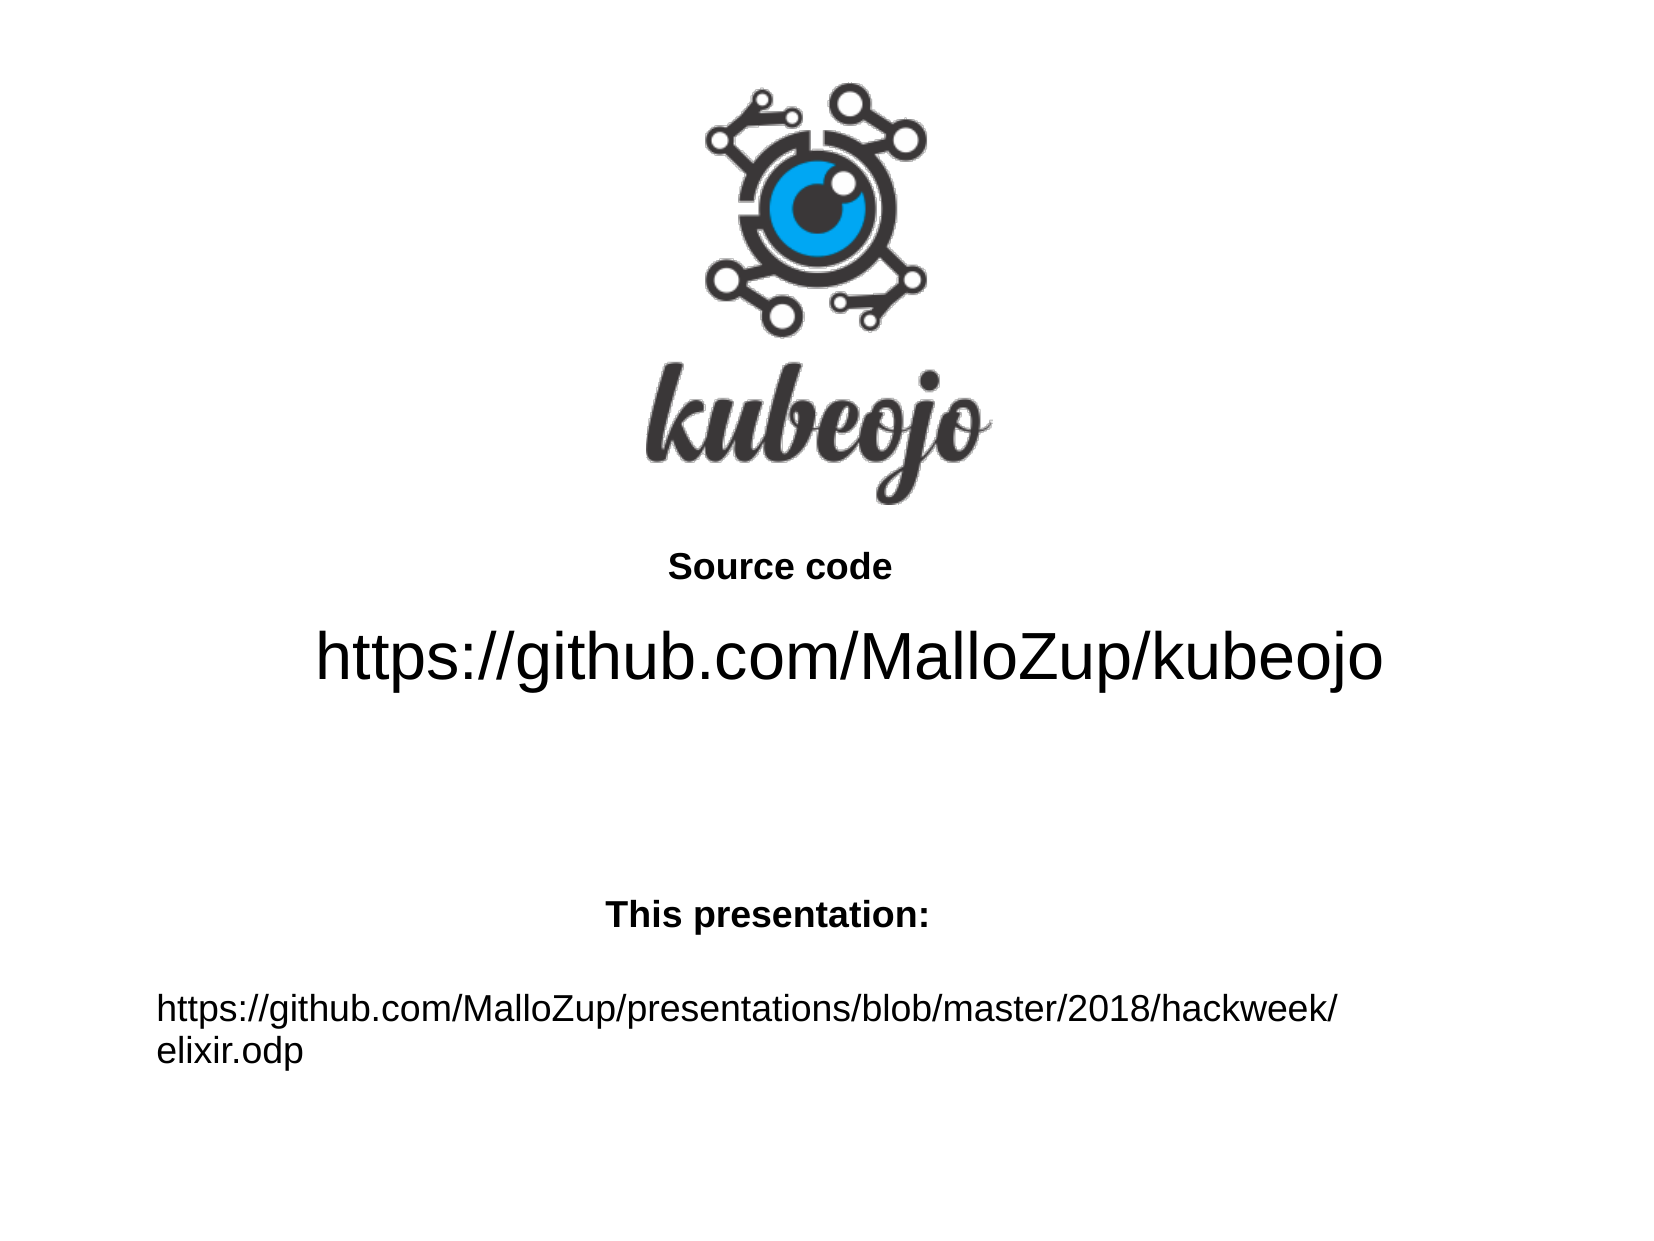

# https://github.com/MalloZup/kubeojo
Source code
This presentation:
https://github.com/MalloZup/presentations/blob/master/2018/hackweek/elixir.odp